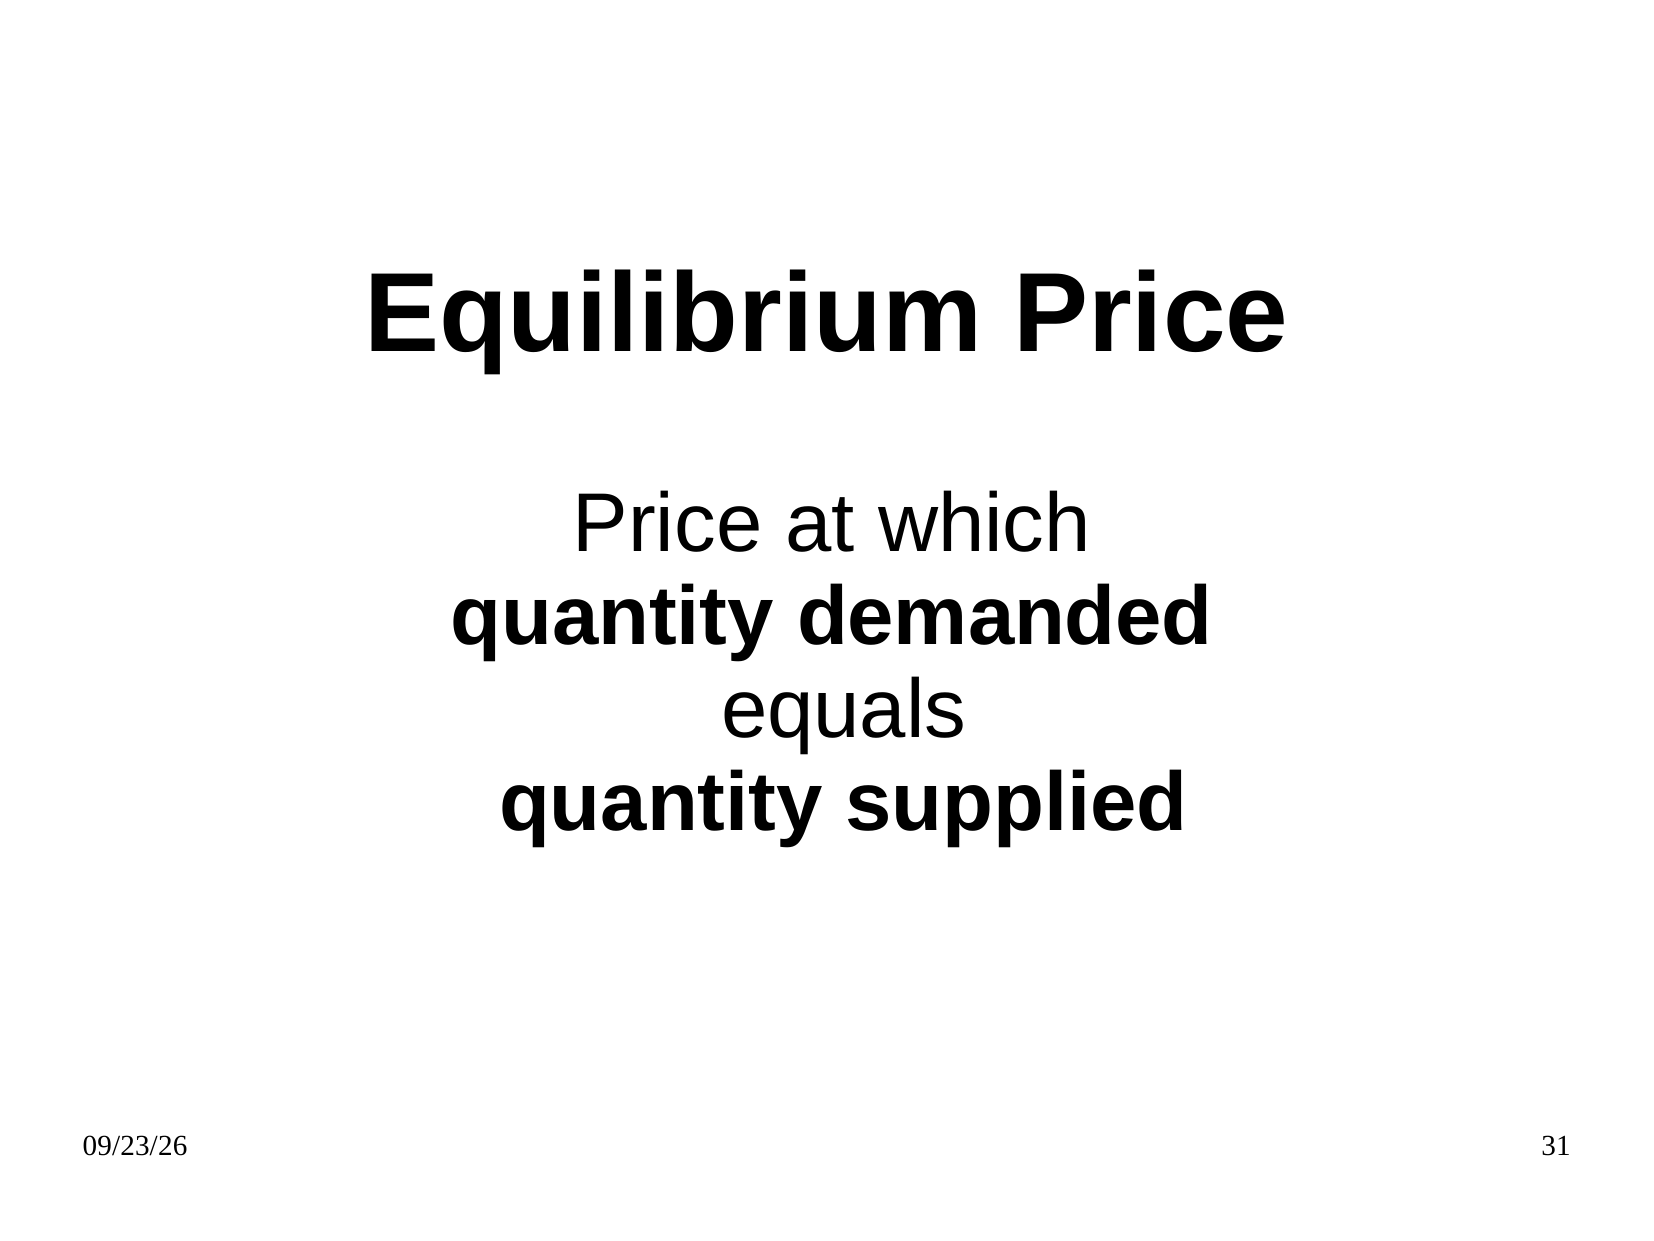

# Equilibrium Price
Price at which
quantity demanded
equals
quantity supplied
31